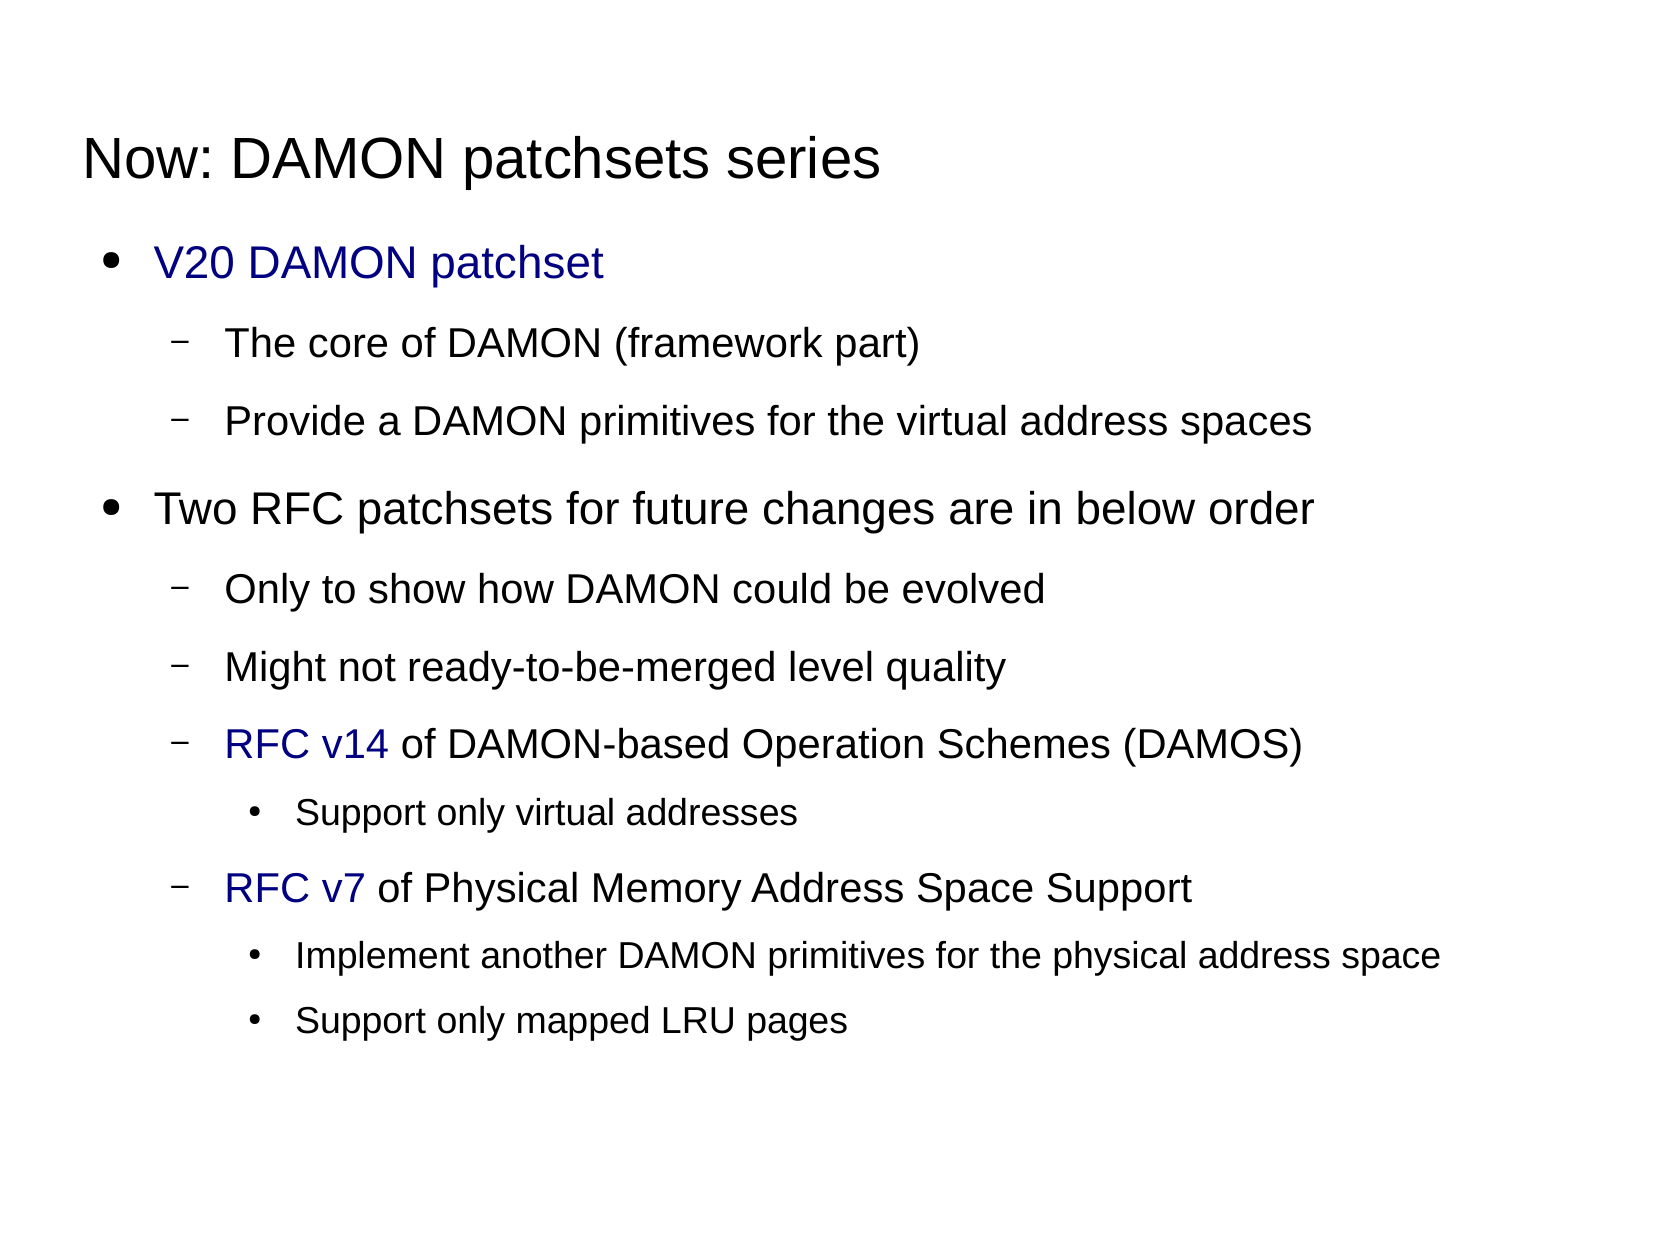

# Now: DAMON patchsets series
V20 DAMON patchset
The core of DAMON (framework part)
Provide a DAMON primitives for the virtual address spaces
Two RFC patchsets for future changes are in below order
Only to show how DAMON could be evolved
Might not ready-to-be-merged level quality
RFC v14 of DAMON-based Operation Schemes (DAMOS)
Support only virtual addresses
RFC v7 of Physical Memory Address Space Support
Implement another DAMON primitives for the physical address space
Support only mapped LRU pages